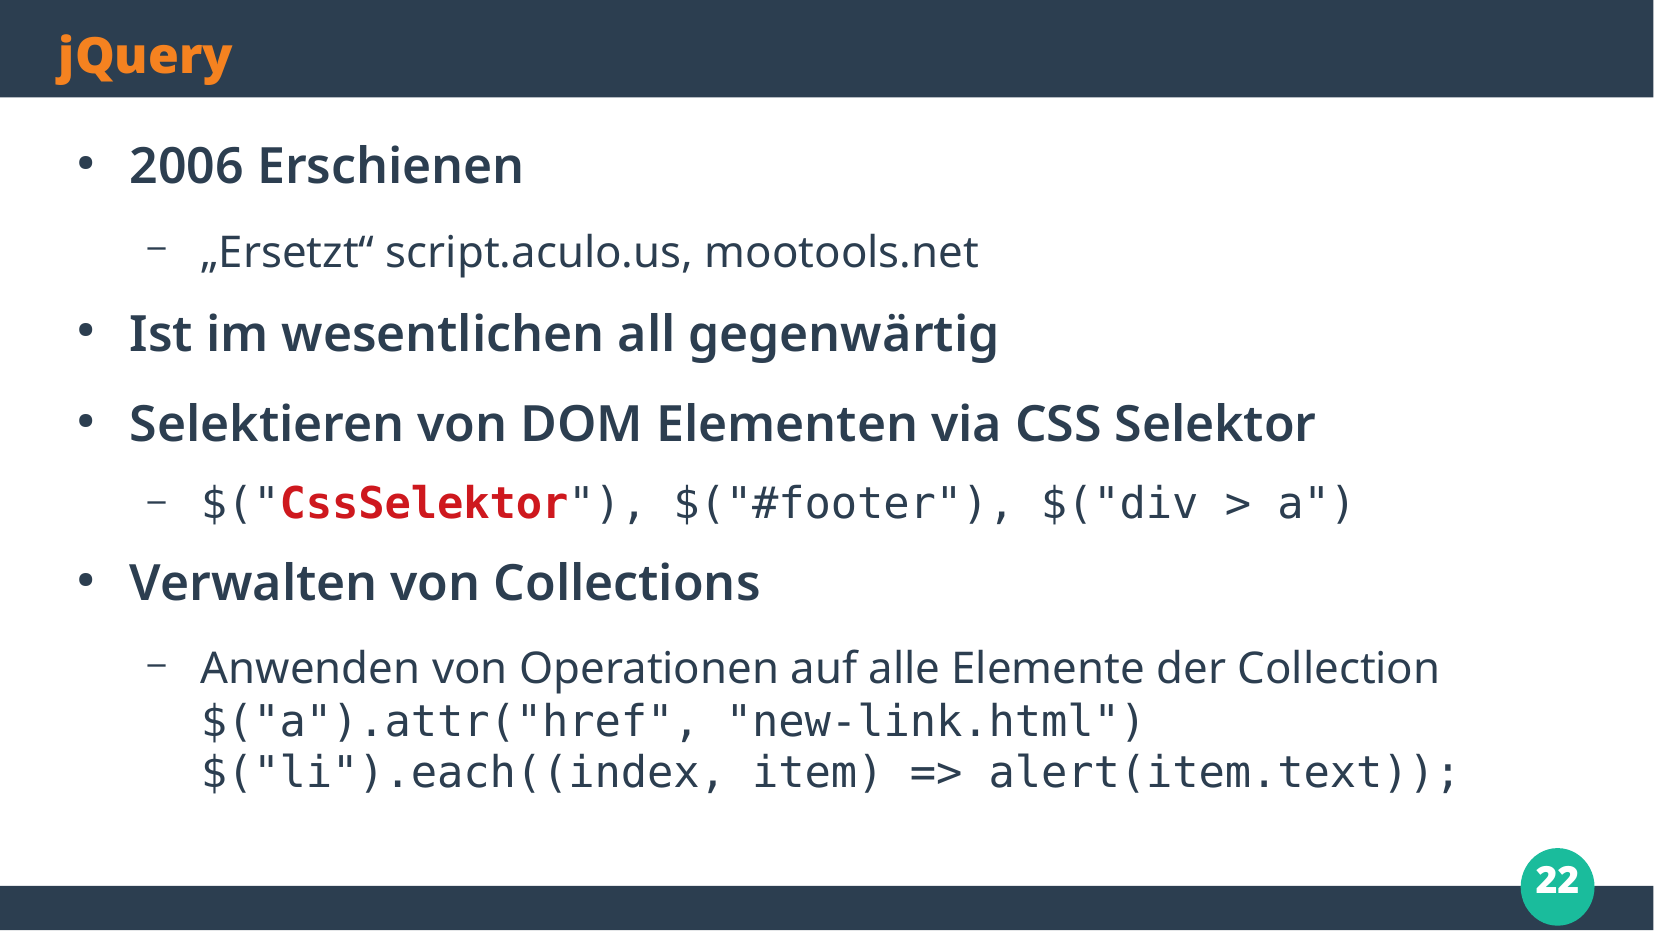

# jQuery
2006 Erschienen
„Ersetzt“ script.aculo.us, mootools.net
Ist im wesentlichen all gegenwärtig
Selektieren von DOM Elementen via CSS Selektor
$("CssSelektor"), $("#footer"), $("div > a")
Verwalten von Collections
Anwenden von Operationen auf alle Elemente der Collection
$("a").attr("href", "new-link.html")
$("li").each((index, item) => alert(item.text));
22